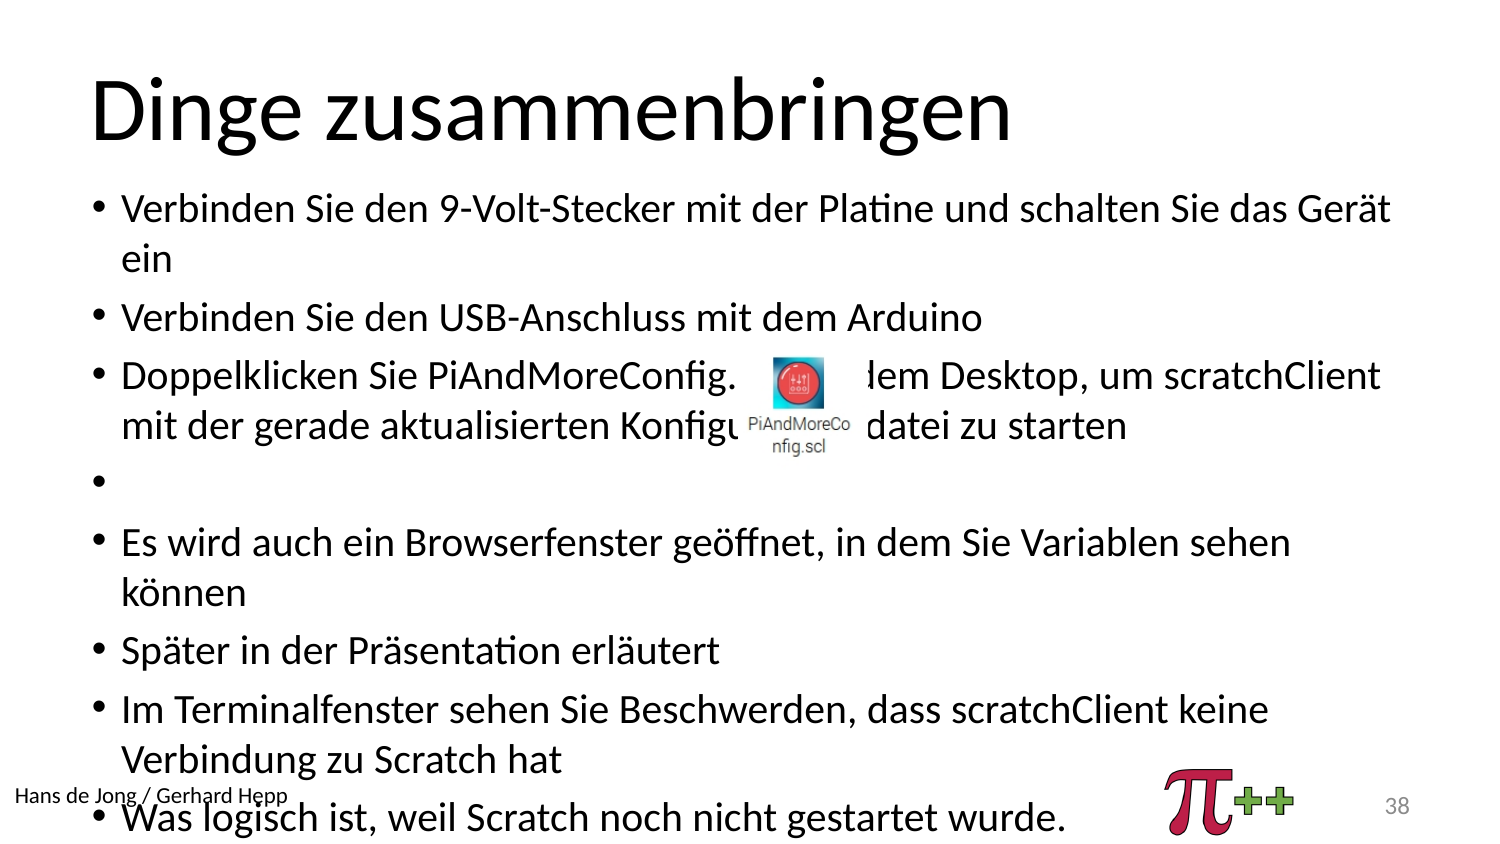

# Dinge zusammenbringen
Verbinden Sie den 9-Volt-Stecker mit der Platine und schalten Sie das Gerät ein
Verbinden Sie den USB-Anschluss mit dem Arduino
Doppelklicken Sie PiAndMoreConfig.scl auf dem Desktop, um scratchClient mit der gerade aktualisierten Konfigurationsdatei zu starten
Es wird auch ein Browserfenster geöffnet, in dem Sie Variablen sehen können
Später in der Präsentation erläutert
Im Terminalfenster sehen Sie Beschwerden, dass scratchClient keine Verbindung zu Scratch hat
Was logisch ist, weil Scratch noch nicht gestartet wurde.